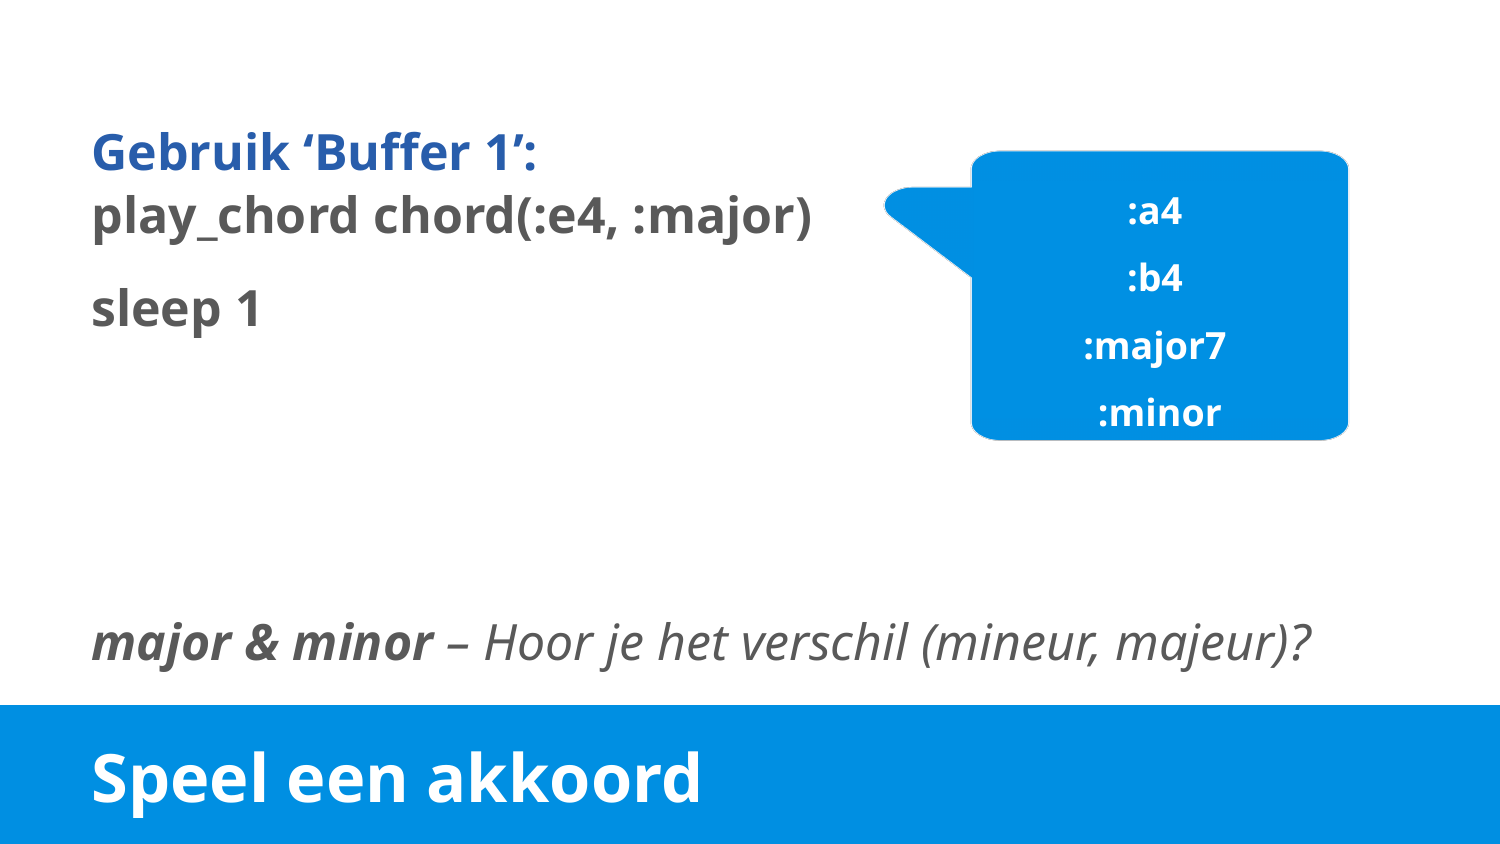

Gebruik ‘Buffer 1’:
:a4
:b4
:major7
:minor
# play_chord chord(:e4, :major)
sleep 1
major & minor – Hoor je het verschil (mineur, majeur)?
Speel een akkoord